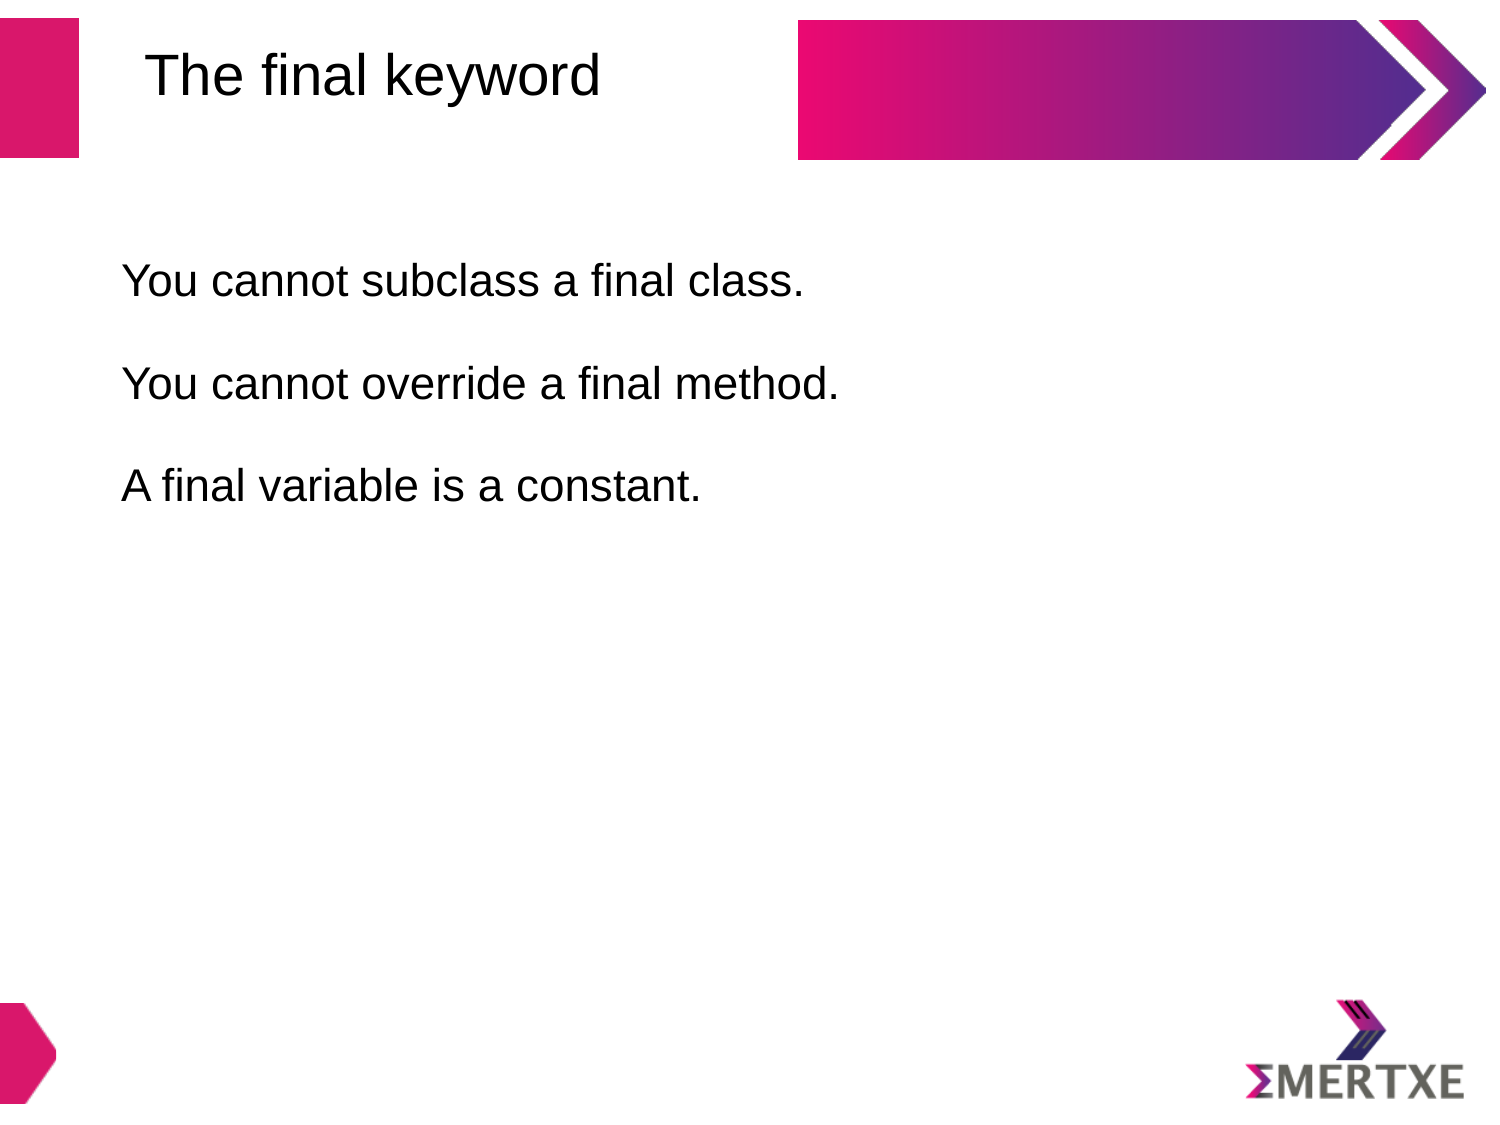

The final keyword
You cannot subclass a final class.
You cannot override a final method.
A final variable is a constant.